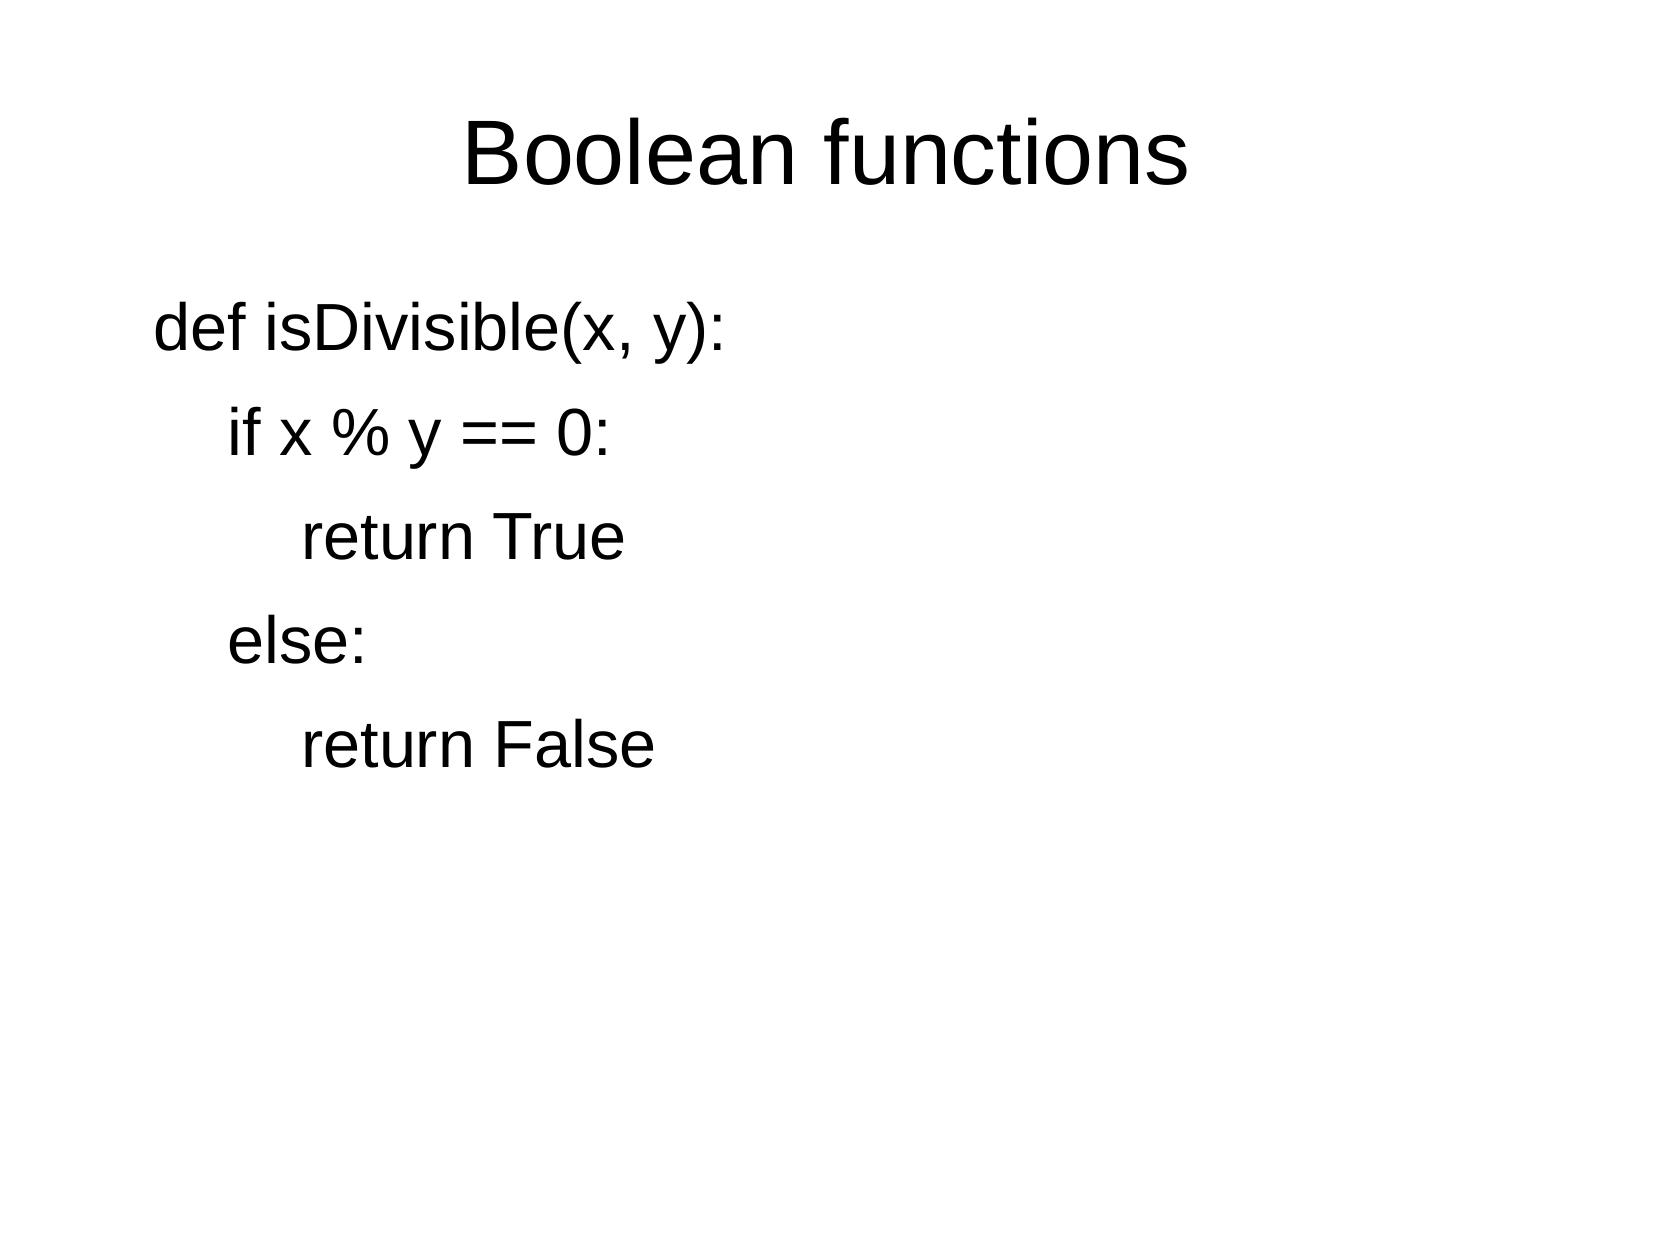

# Boolean functions
def isDivisible(x, y):
 if x % y == 0:
 return True
 else:
 return False